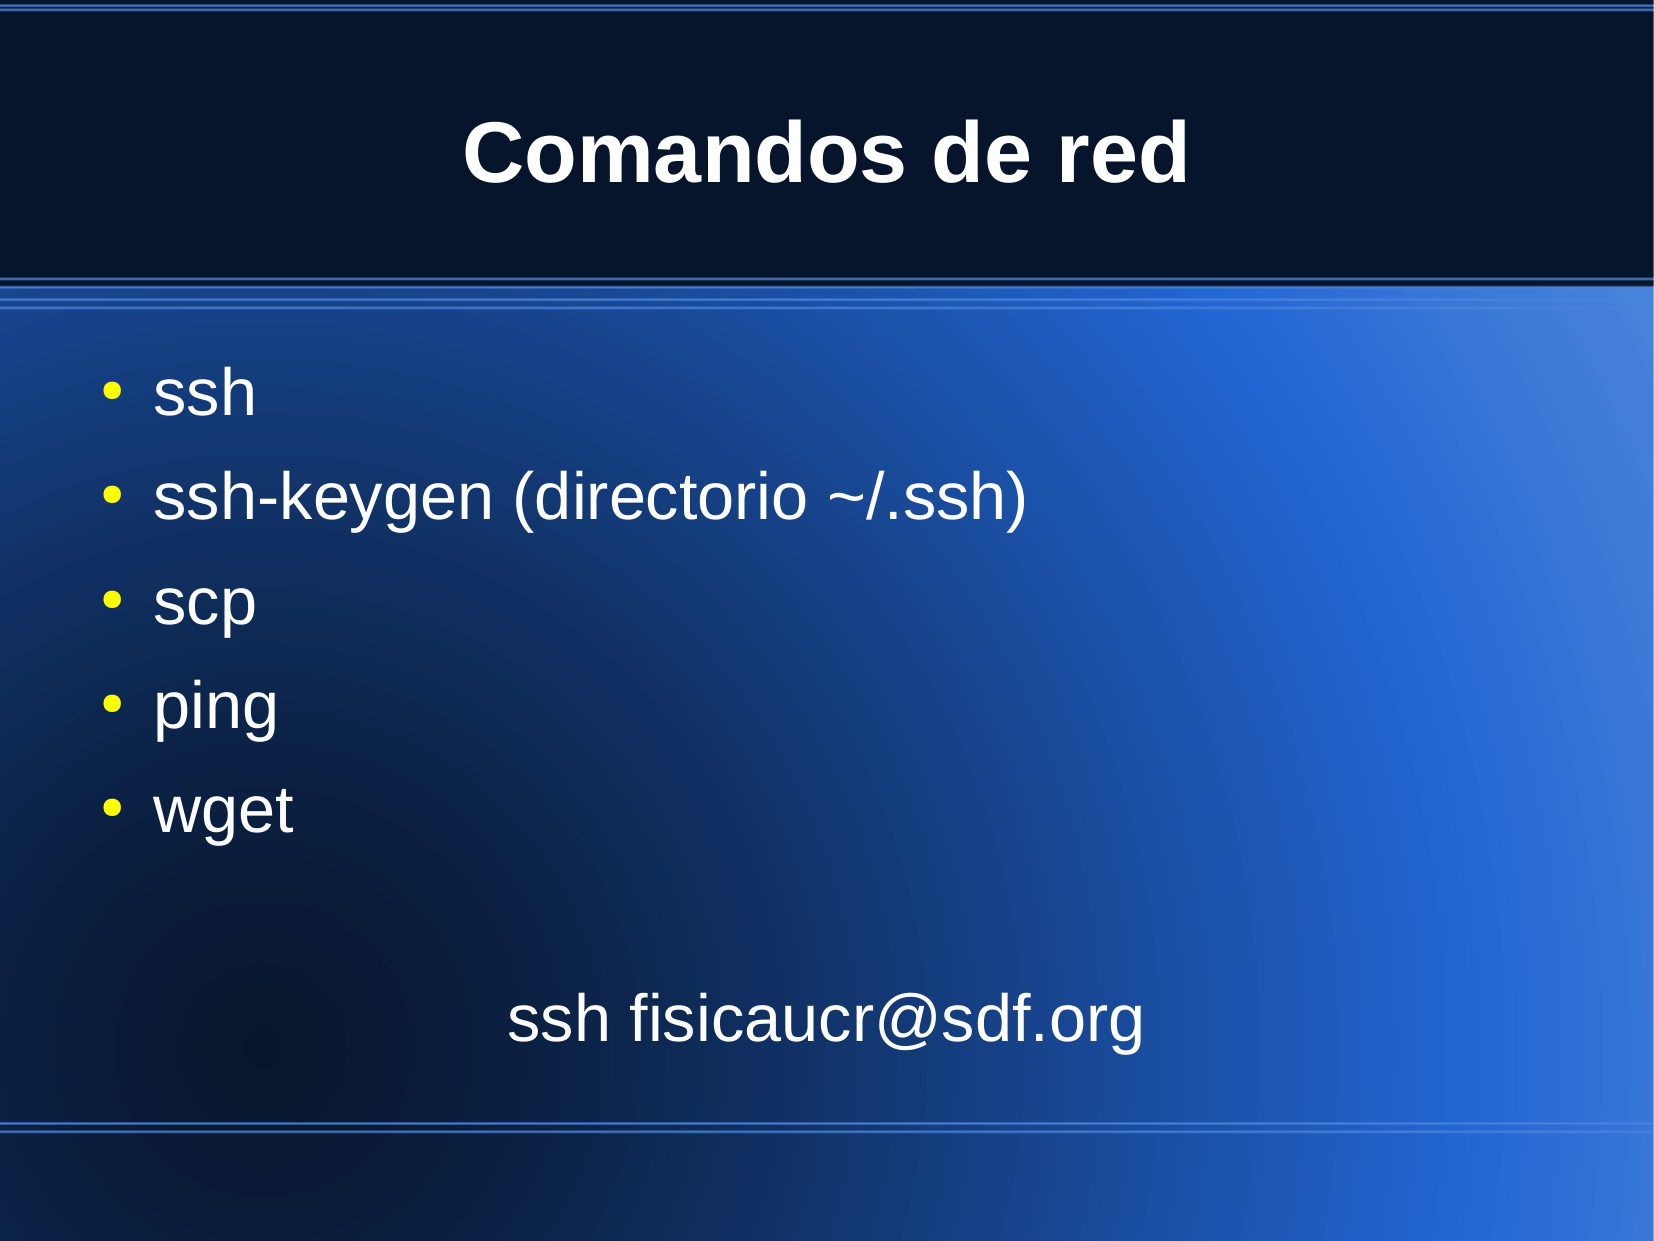

# Comandos de red
ssh
ssh-keygen (directorio ~/.ssh)
scp
ping
wget
ssh fisicaucr@sdf.org